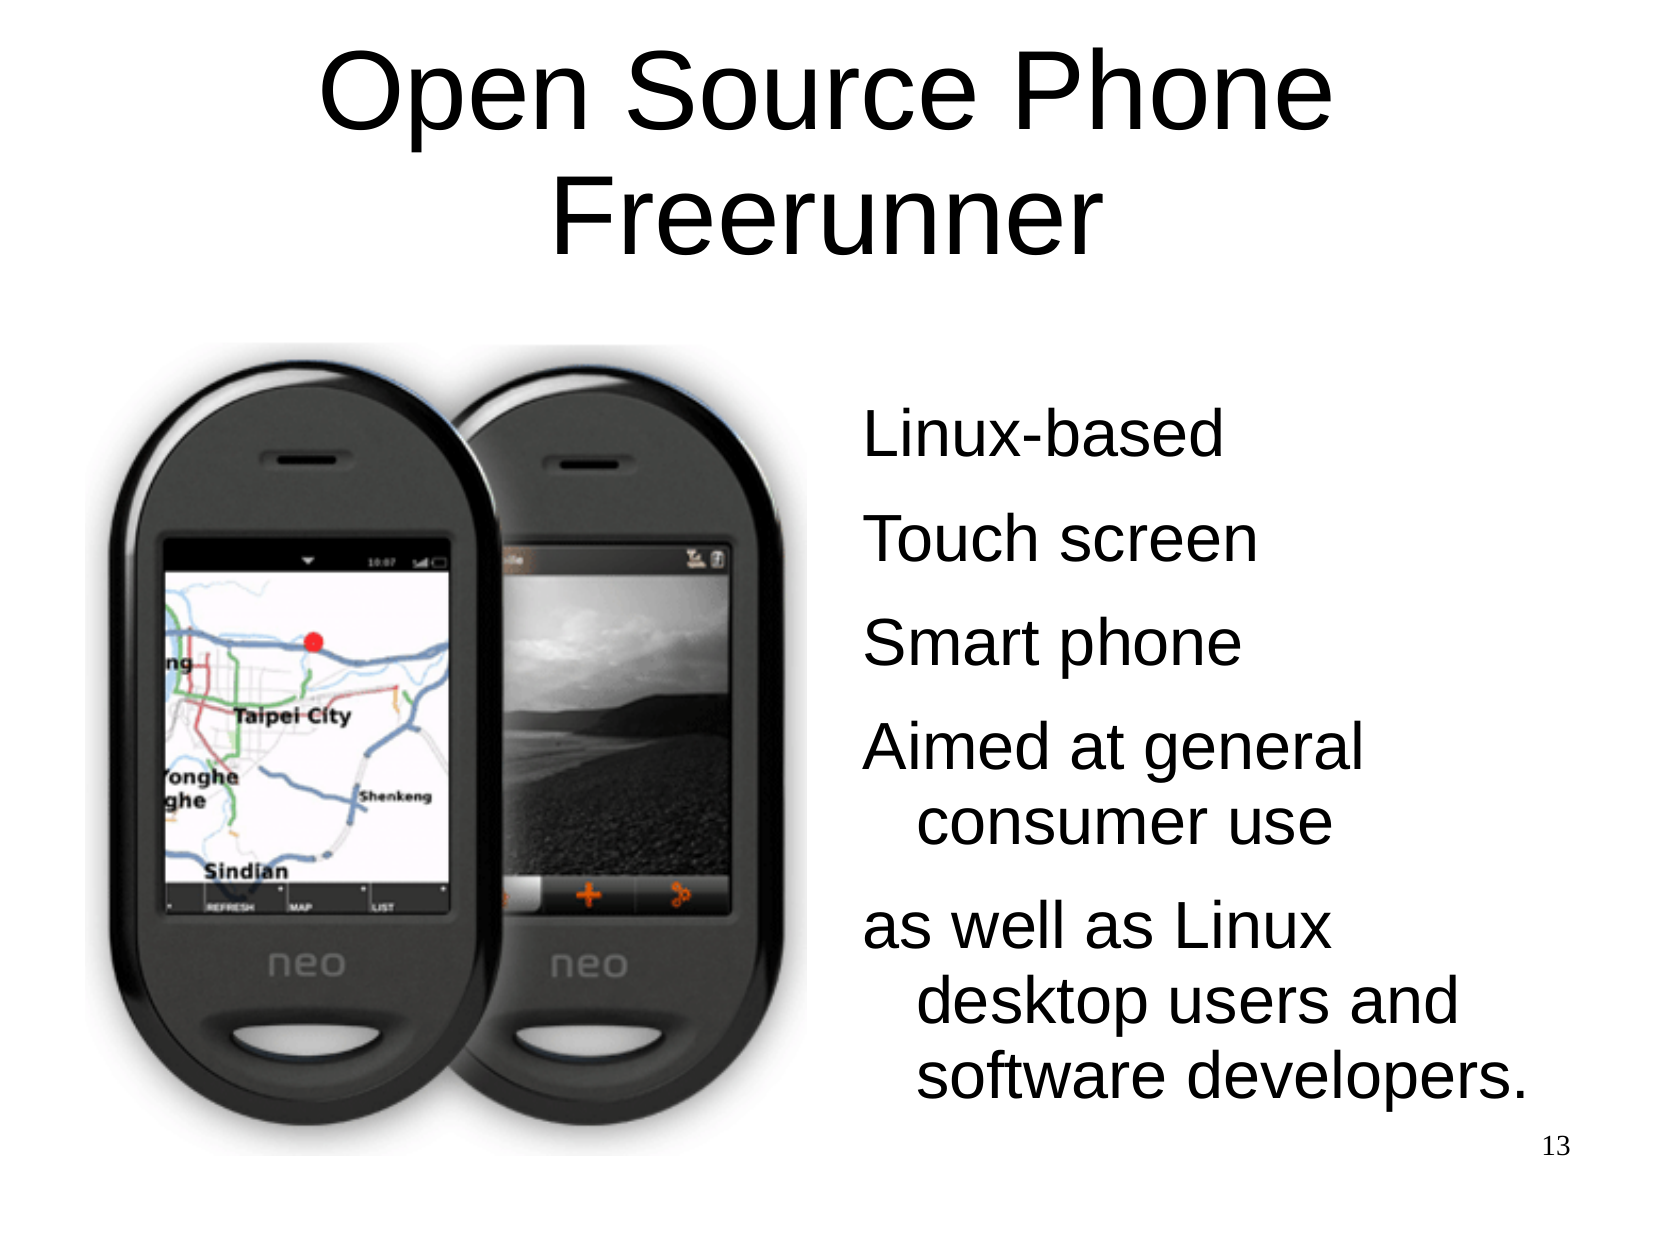

# Open Source Phone Freerunner
Linux-based
Touch screen
Smart phone
Aimed at general consumer use
as well as Linux desktop users and software developers.
13